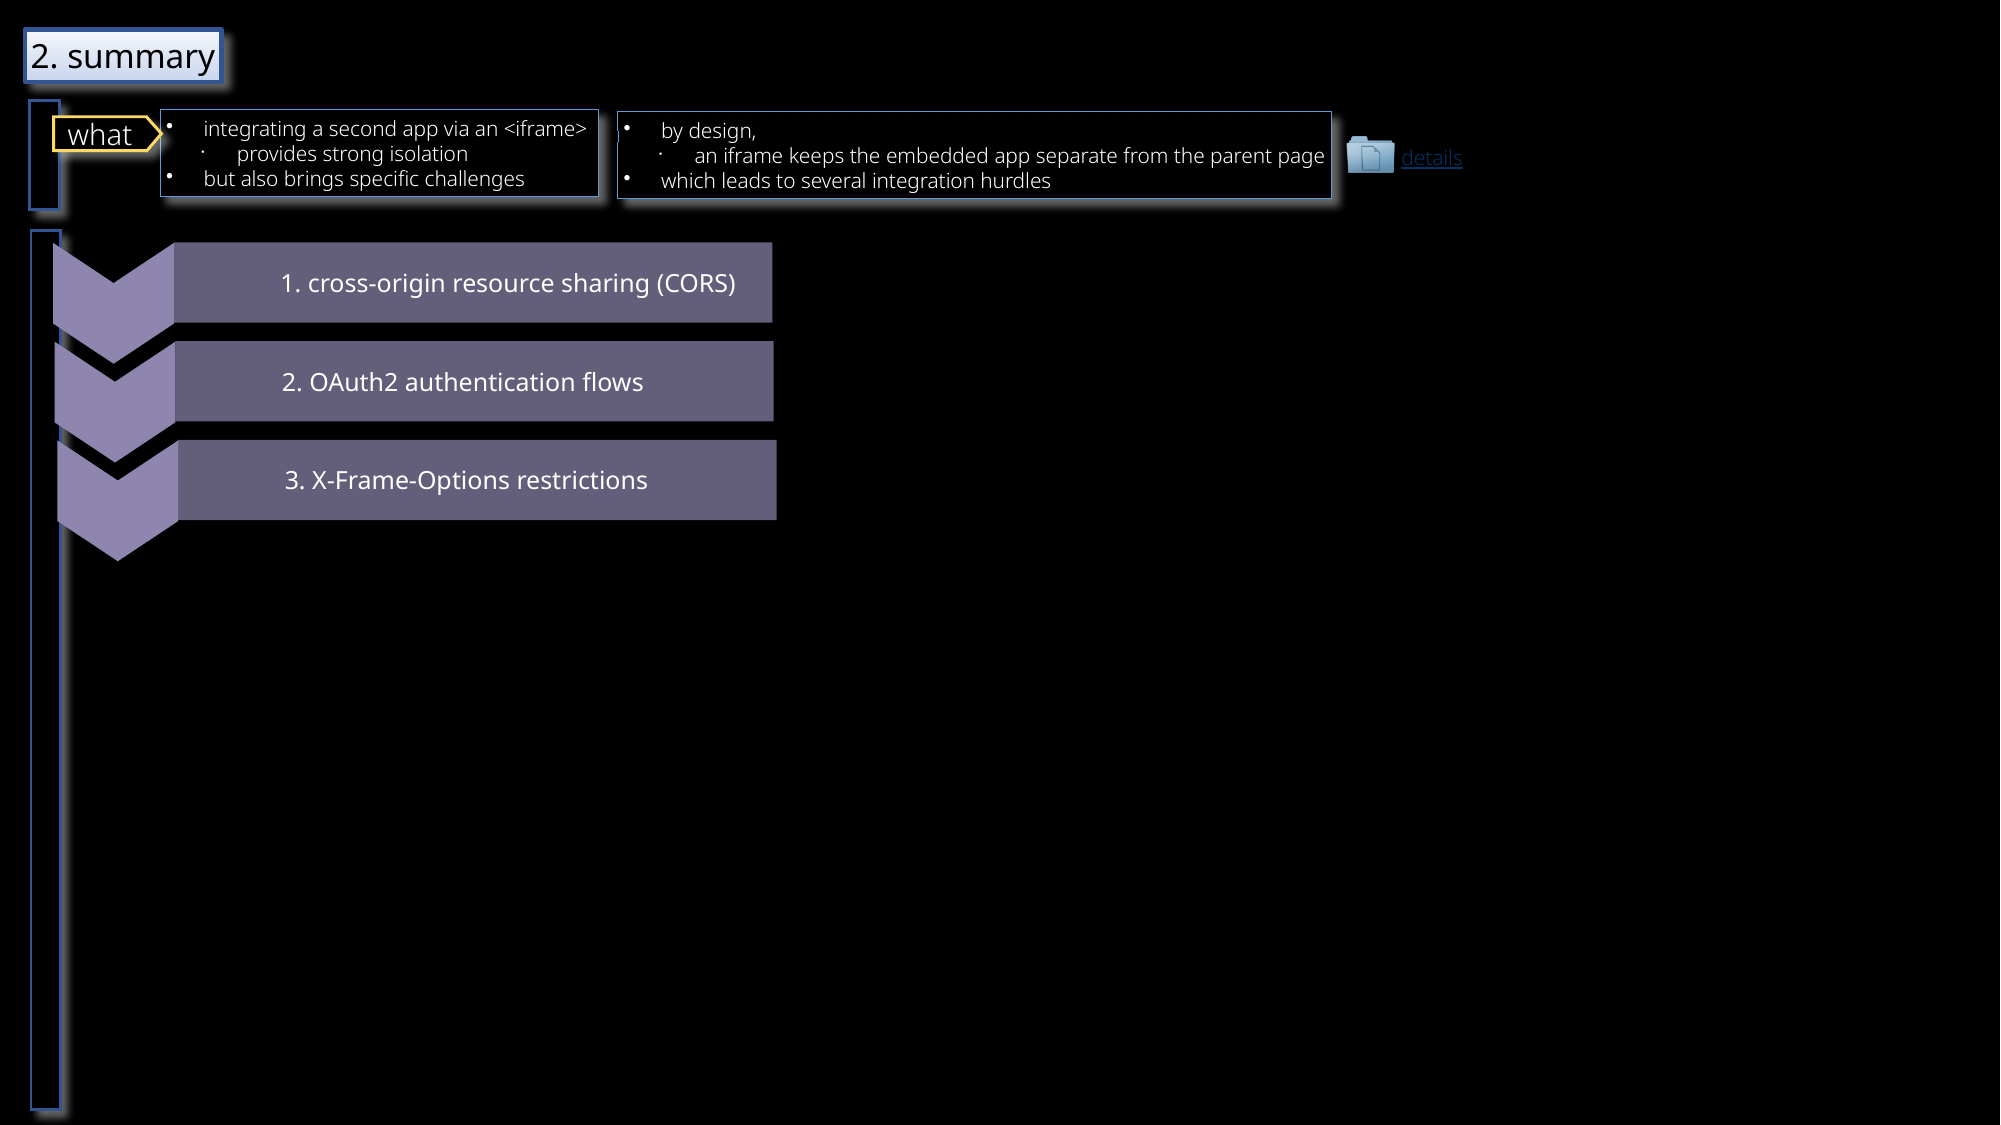

# 2. summary
integrating a second app via an <iframe>
provides strong isolation
but also brings specific challenges
by design,
an iframe keeps the embedded app separate from the parent page
which leads to several integration hurdles
what
details
1. cross-origin resource sharing (CORS)
2. OAuth2 authentication flows
3. X-Frame-Options restrictions